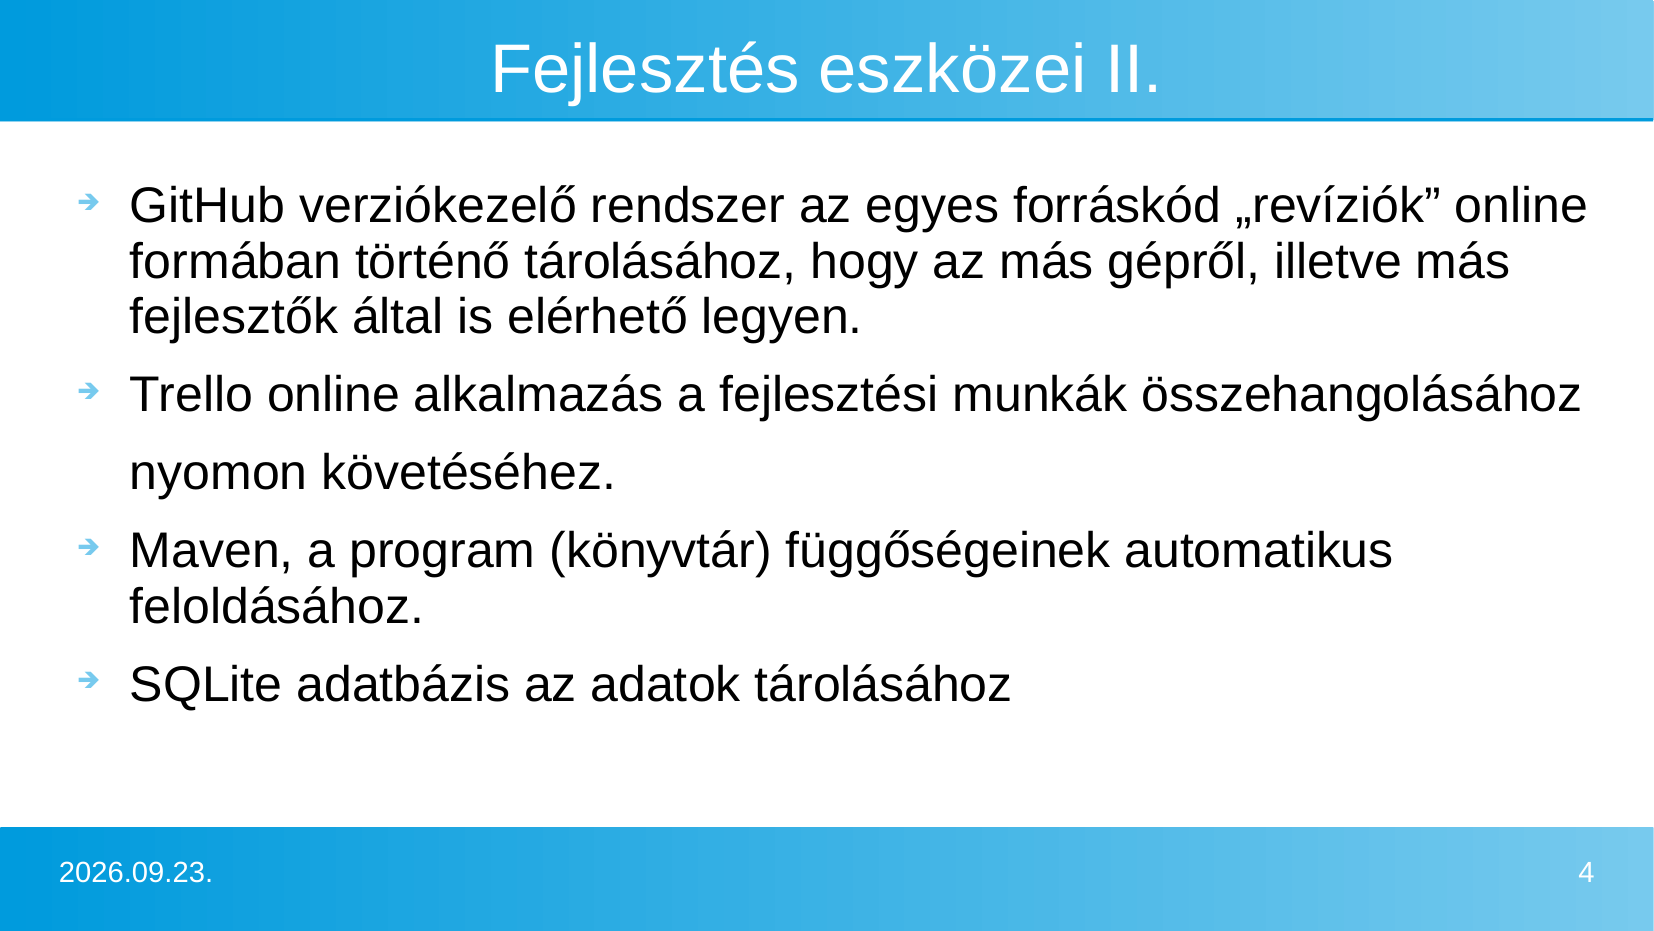

# Fejlesztés eszközei II.
GitHub verziókezelő rendszer az egyes forráskód „revíziók” online formában történő tárolásához, hogy az más gépről, illetve más fejlesztők által is elérhető legyen.
Trello online alkalmazás a fejlesztési munkák összehangolásához
nyomon követéséhez.
Maven, a program (könyvtár) függőségeinek automatikus feloldásához.
SQLite adatbázis az adatok tárolásához
4